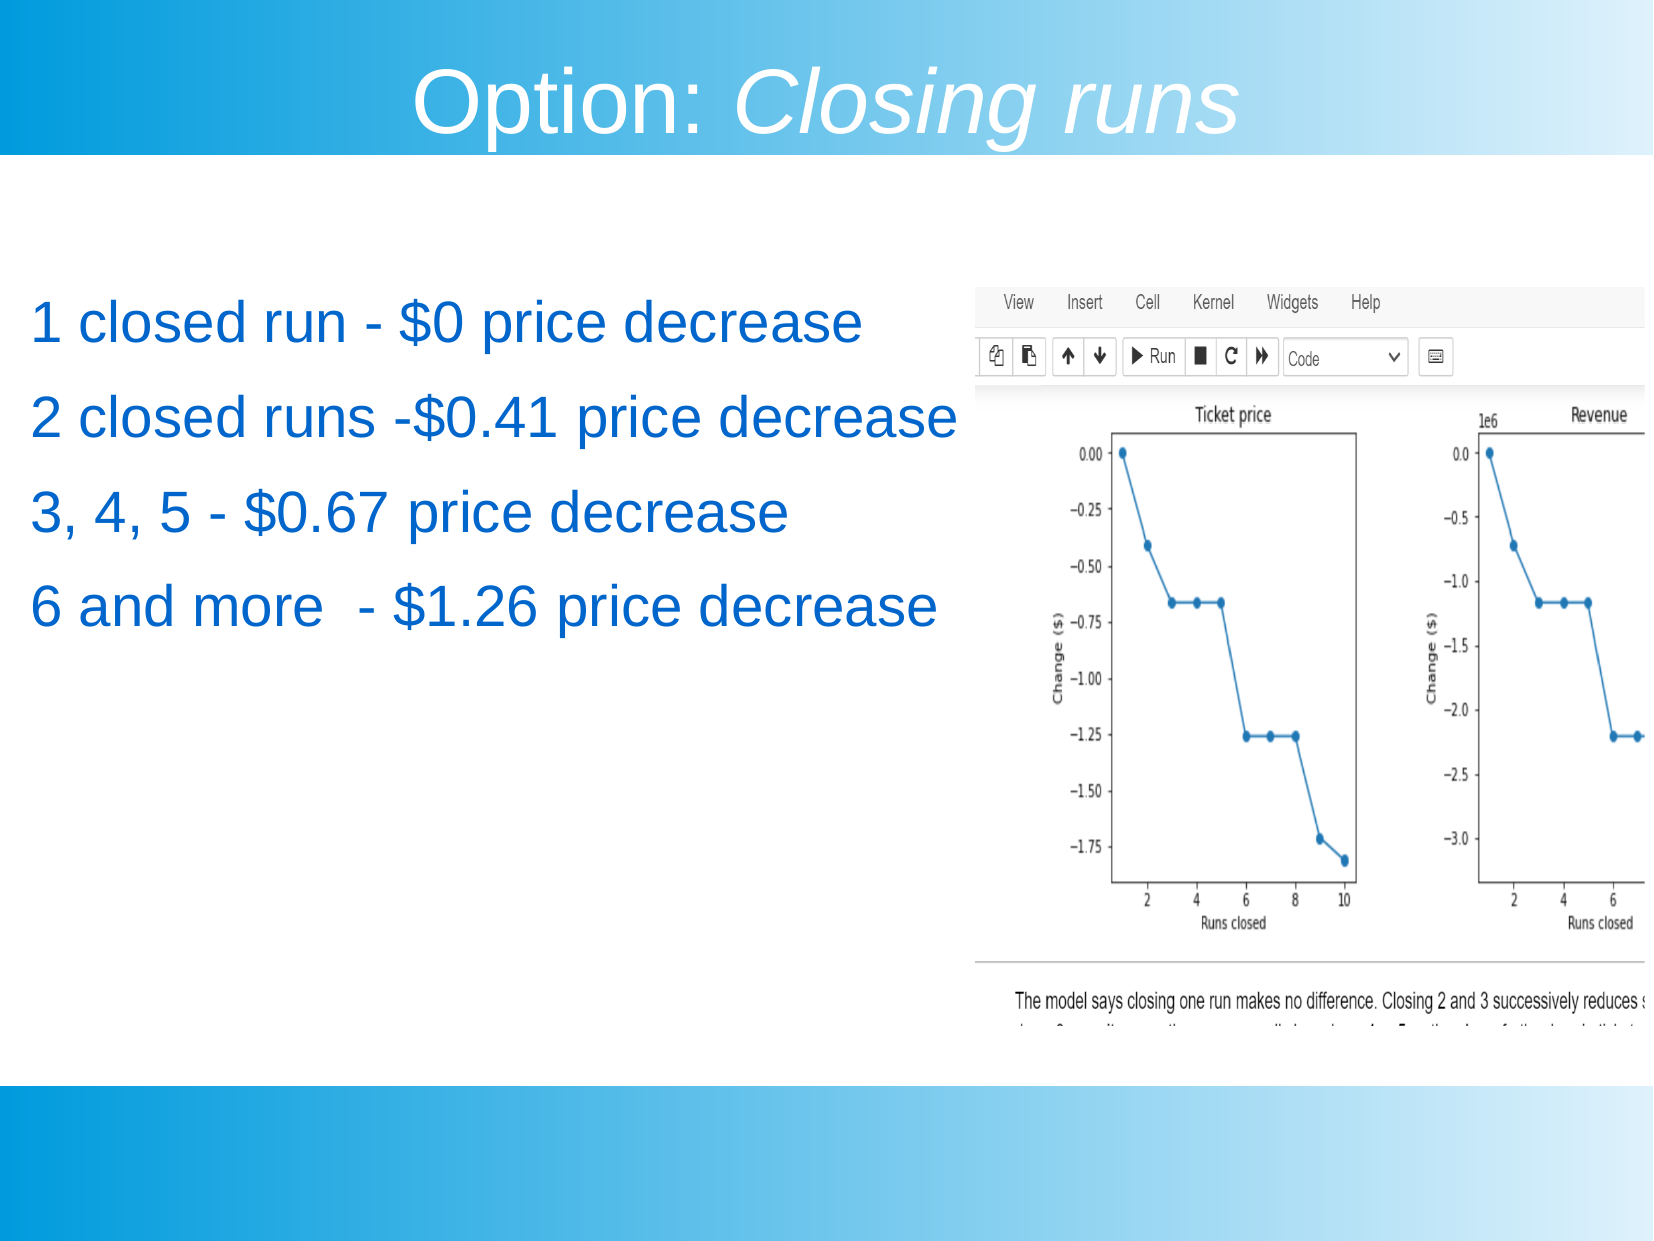

# Option: Closing runs
1 closed run - $0 price decrease
2 closed runs -$0.41 price decrease
3, 4, 5 - $0.67 price decrease
6 and more - $1.26 price decrease